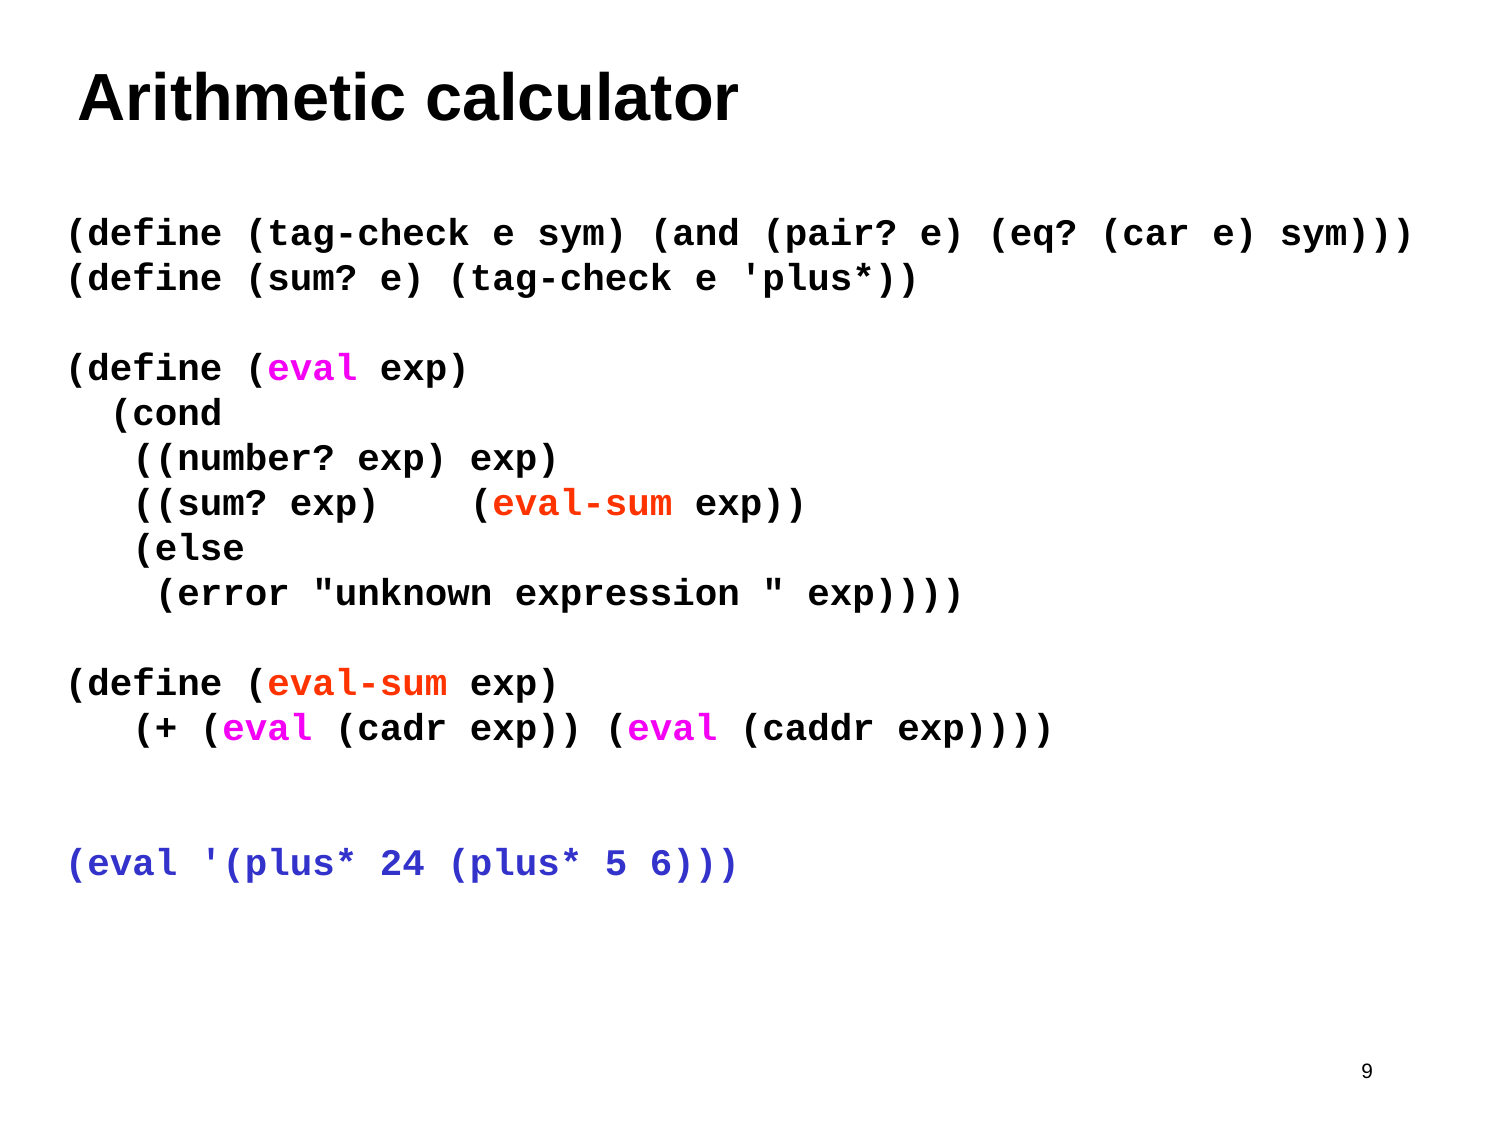

Arithmetic calculator
(define (tag-check e sym) (and (pair? e) (eq? (car e) sym)))
(define (sum? e) (tag-check e 'plus*))
(define (eval exp)
 (cond
 ((number? exp) exp)
 ((sum? exp) (eval-sum exp))
 (else
 (error "unknown expression " exp))))
(define (eval-sum exp)
 (+ (eval (cadr exp)) (eval (caddr exp))))
(eval '(plus* 24 (plus* 5 6)))